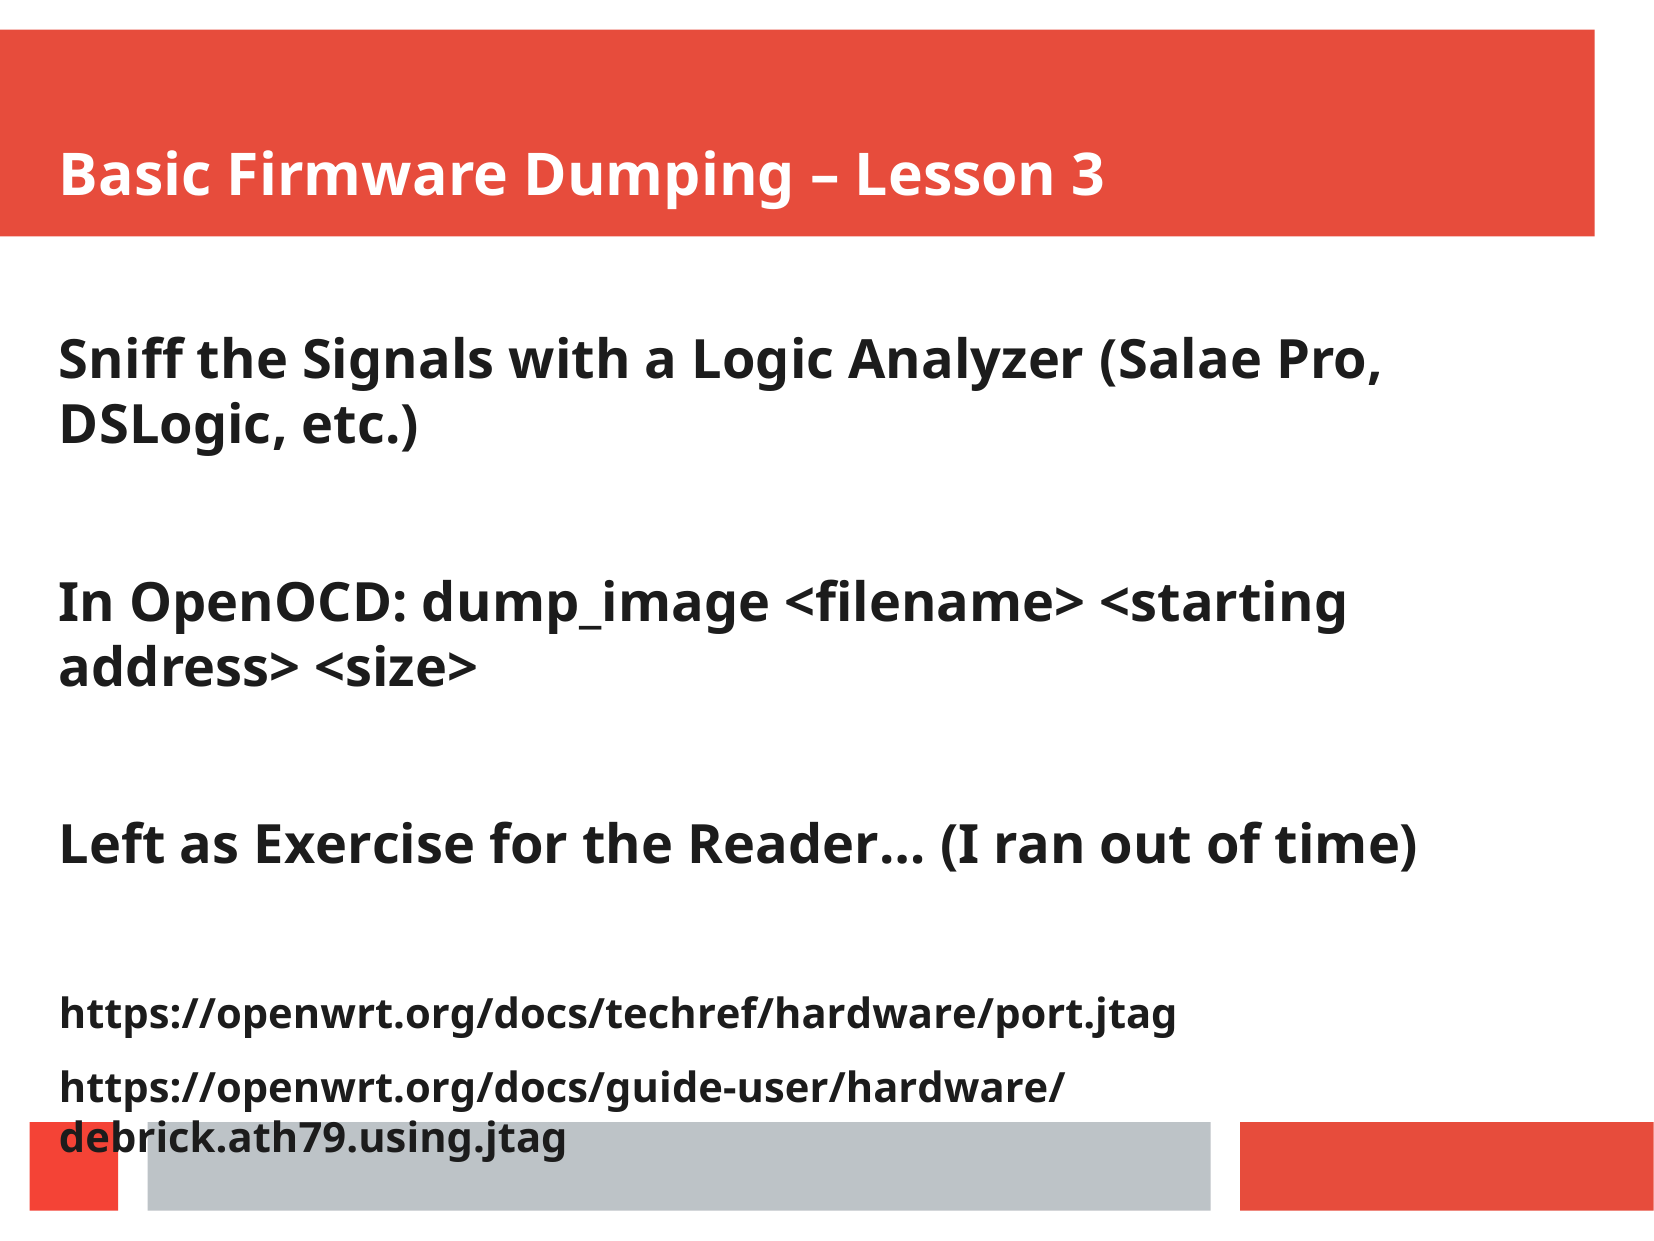

Basic Firmware Dumping – Lesson 3
Sniff the Signals with a Logic Analyzer (Salae Pro, DSLogic, etc.)
In OpenOCD: dump_image <filename> <starting address> <size>
Left as Exercise for the Reader… (I ran out of time)
https://openwrt.org/docs/techref/hardware/port.jtag
https://openwrt.org/docs/guide-user/hardware/debrick.ath79.using.jtag